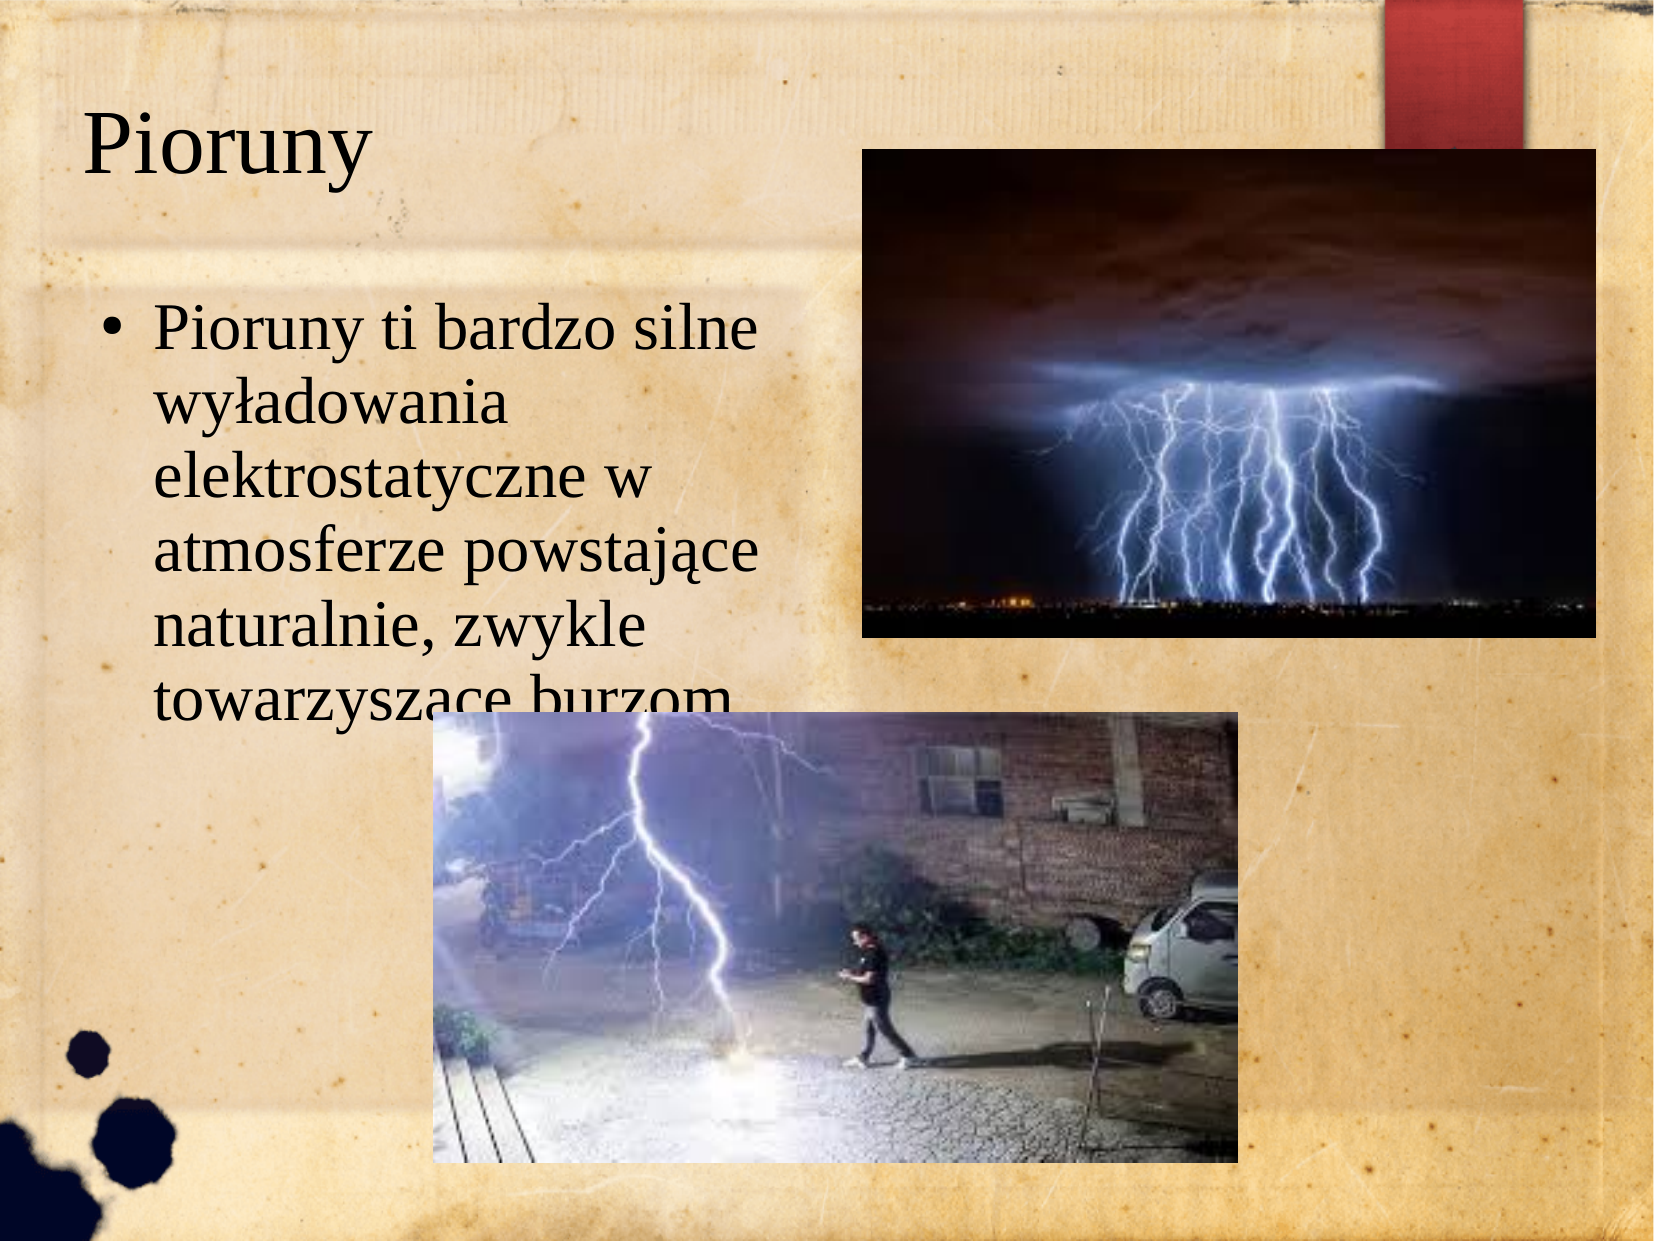

# Pioruny
Pioruny ti bardzo silne wyładowania elektrostatyczne w atmosferze powstające naturalnie, zwykle towarzyszące burzom.